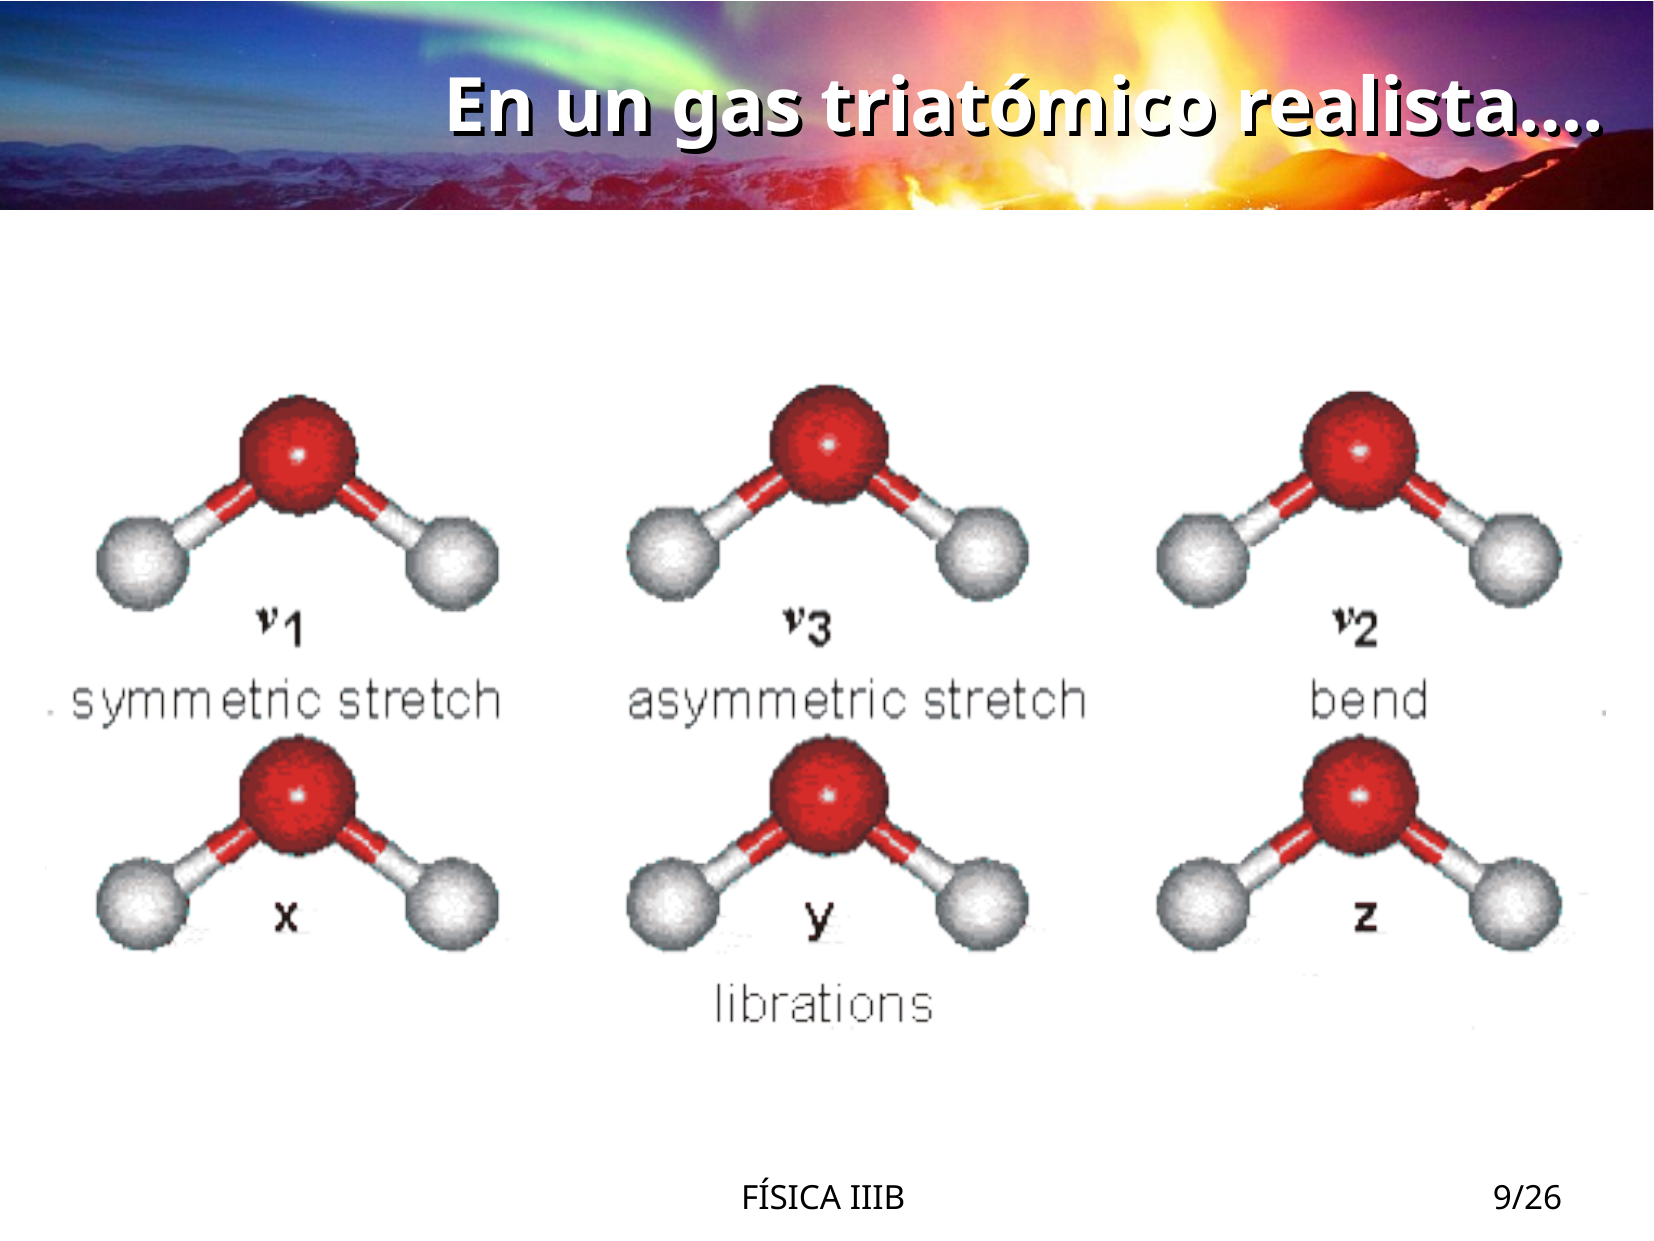

# En un gas triatómico realista….
FÍSICA IIIB
9